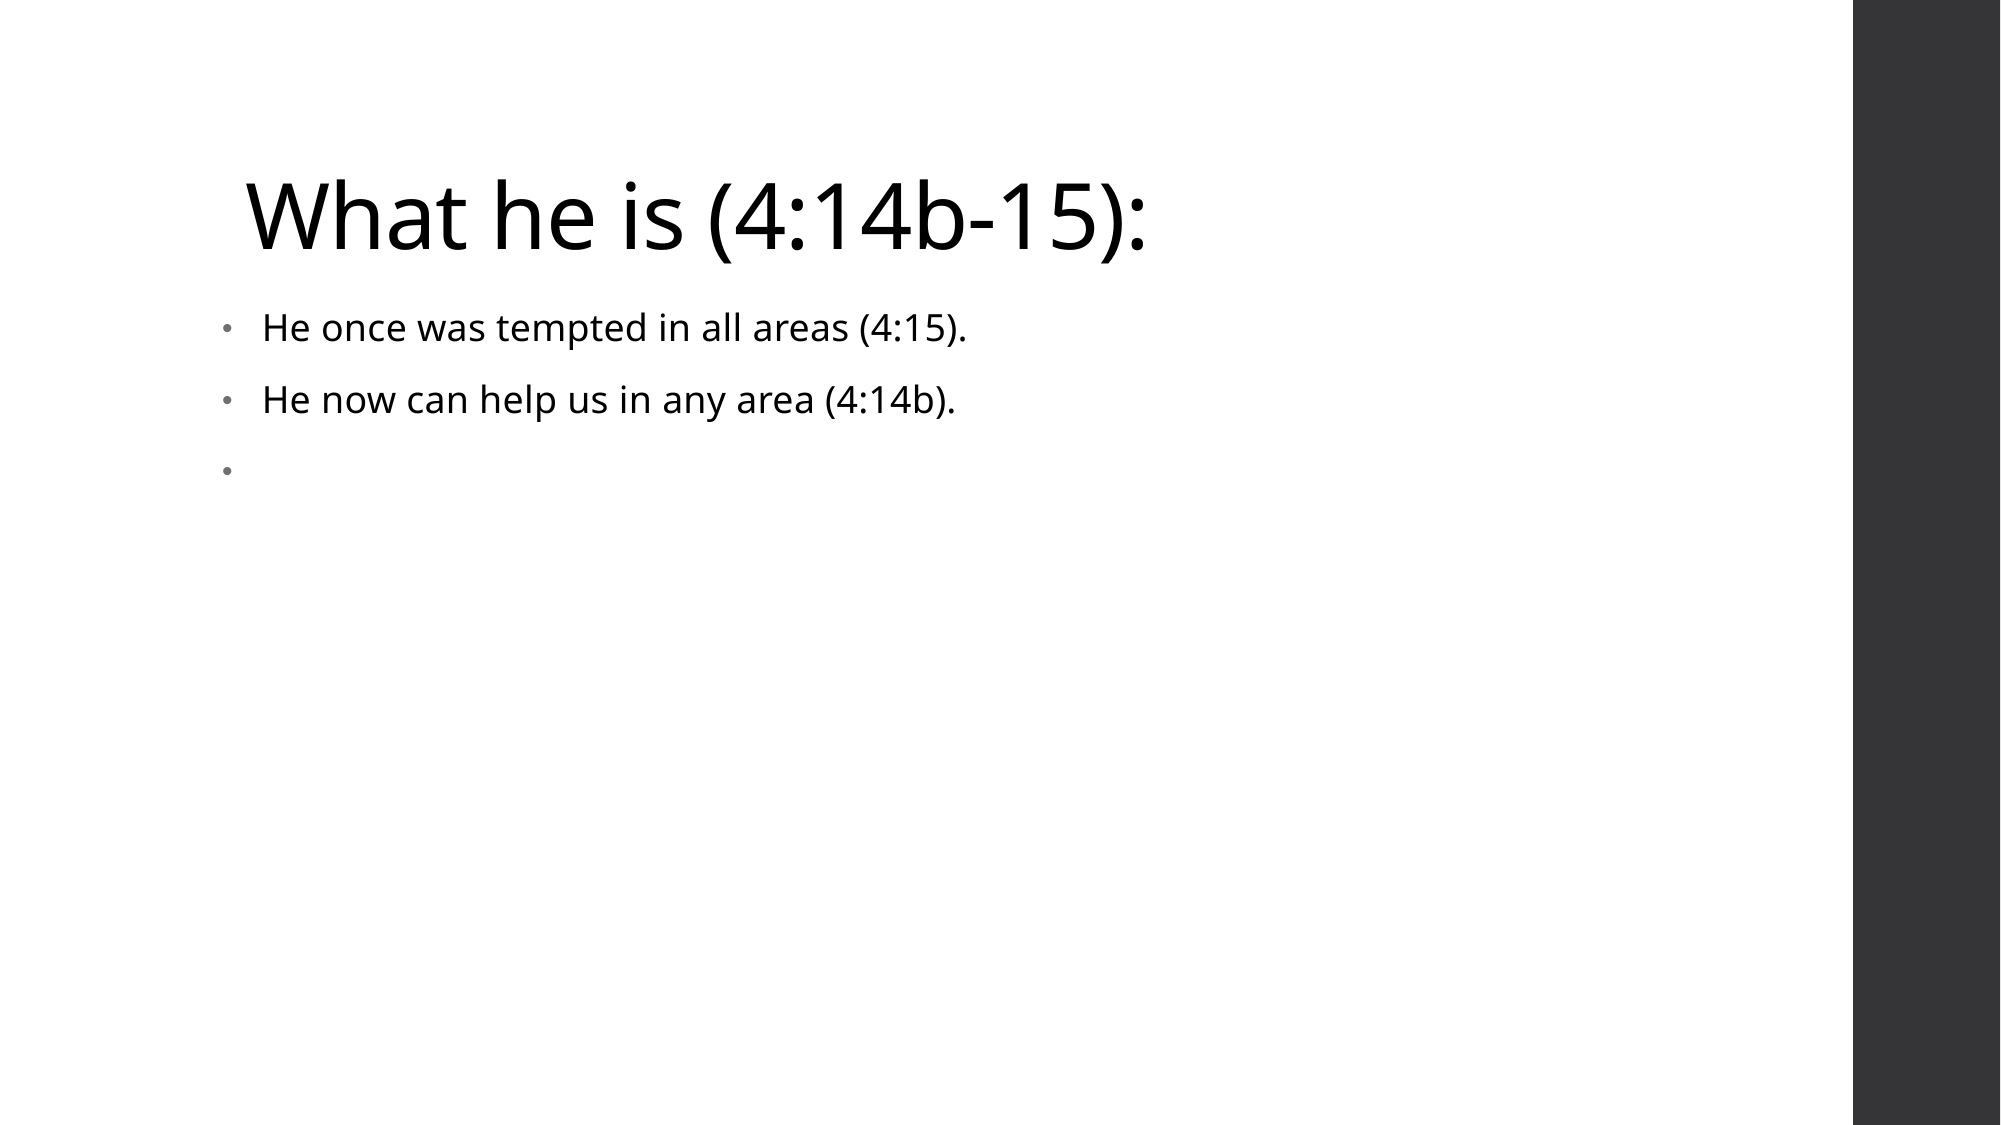

# What he is (4:14b-15):
 He once was tempted in all areas (4:15).
 He now can help us in any area (4:14b).